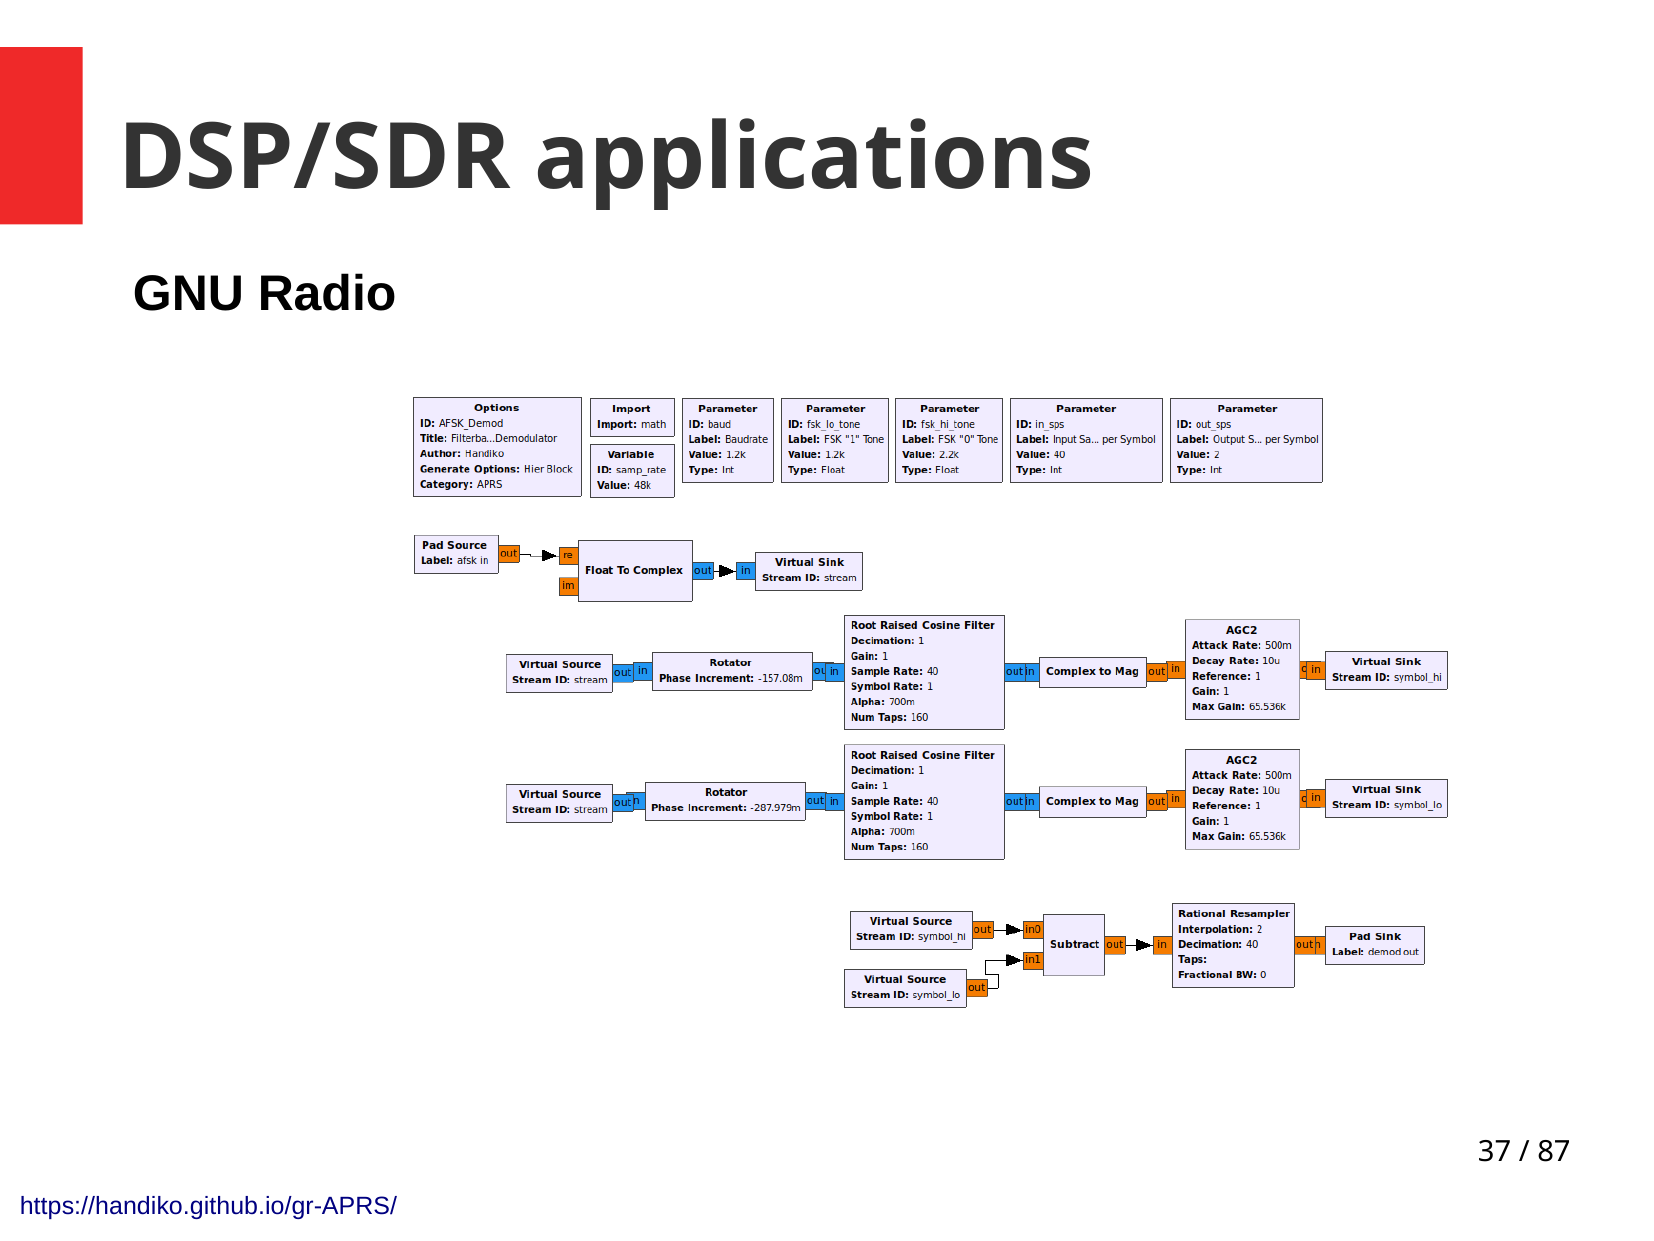

# DSP/SDR applications
GNU Radio
37
https://handiko.github.io/gr-APRS/